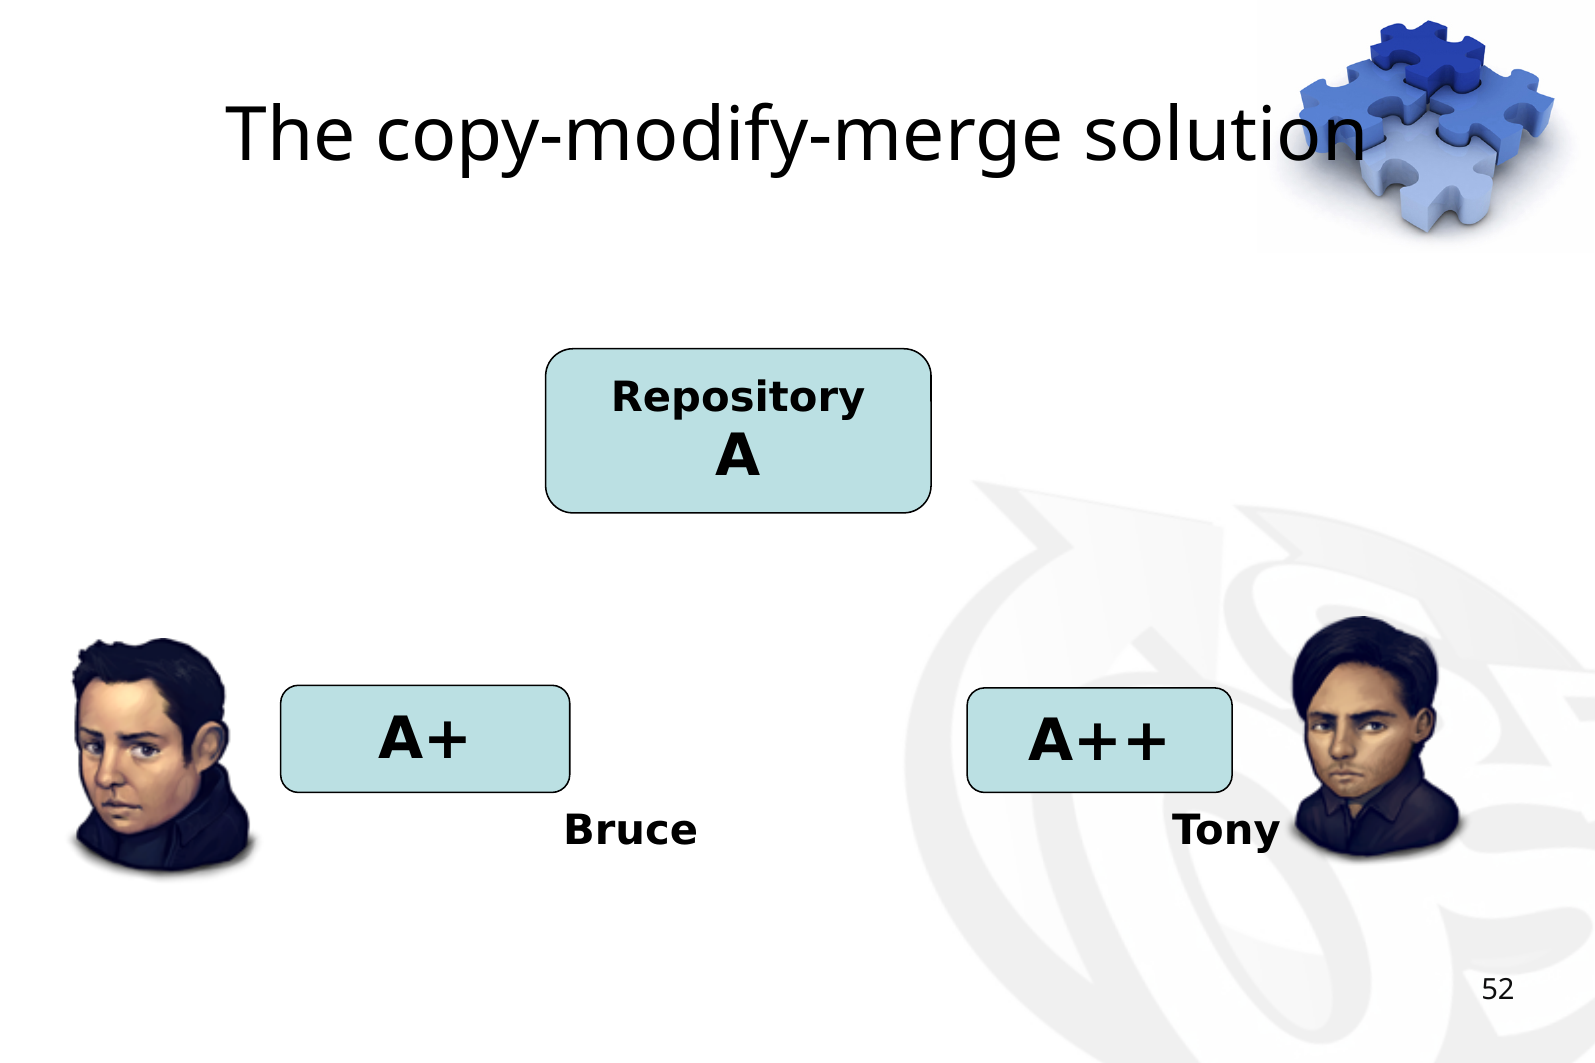

# The copy-modify-merge solution
Repository
A
A+
A++
 Bruce	 Tony
52